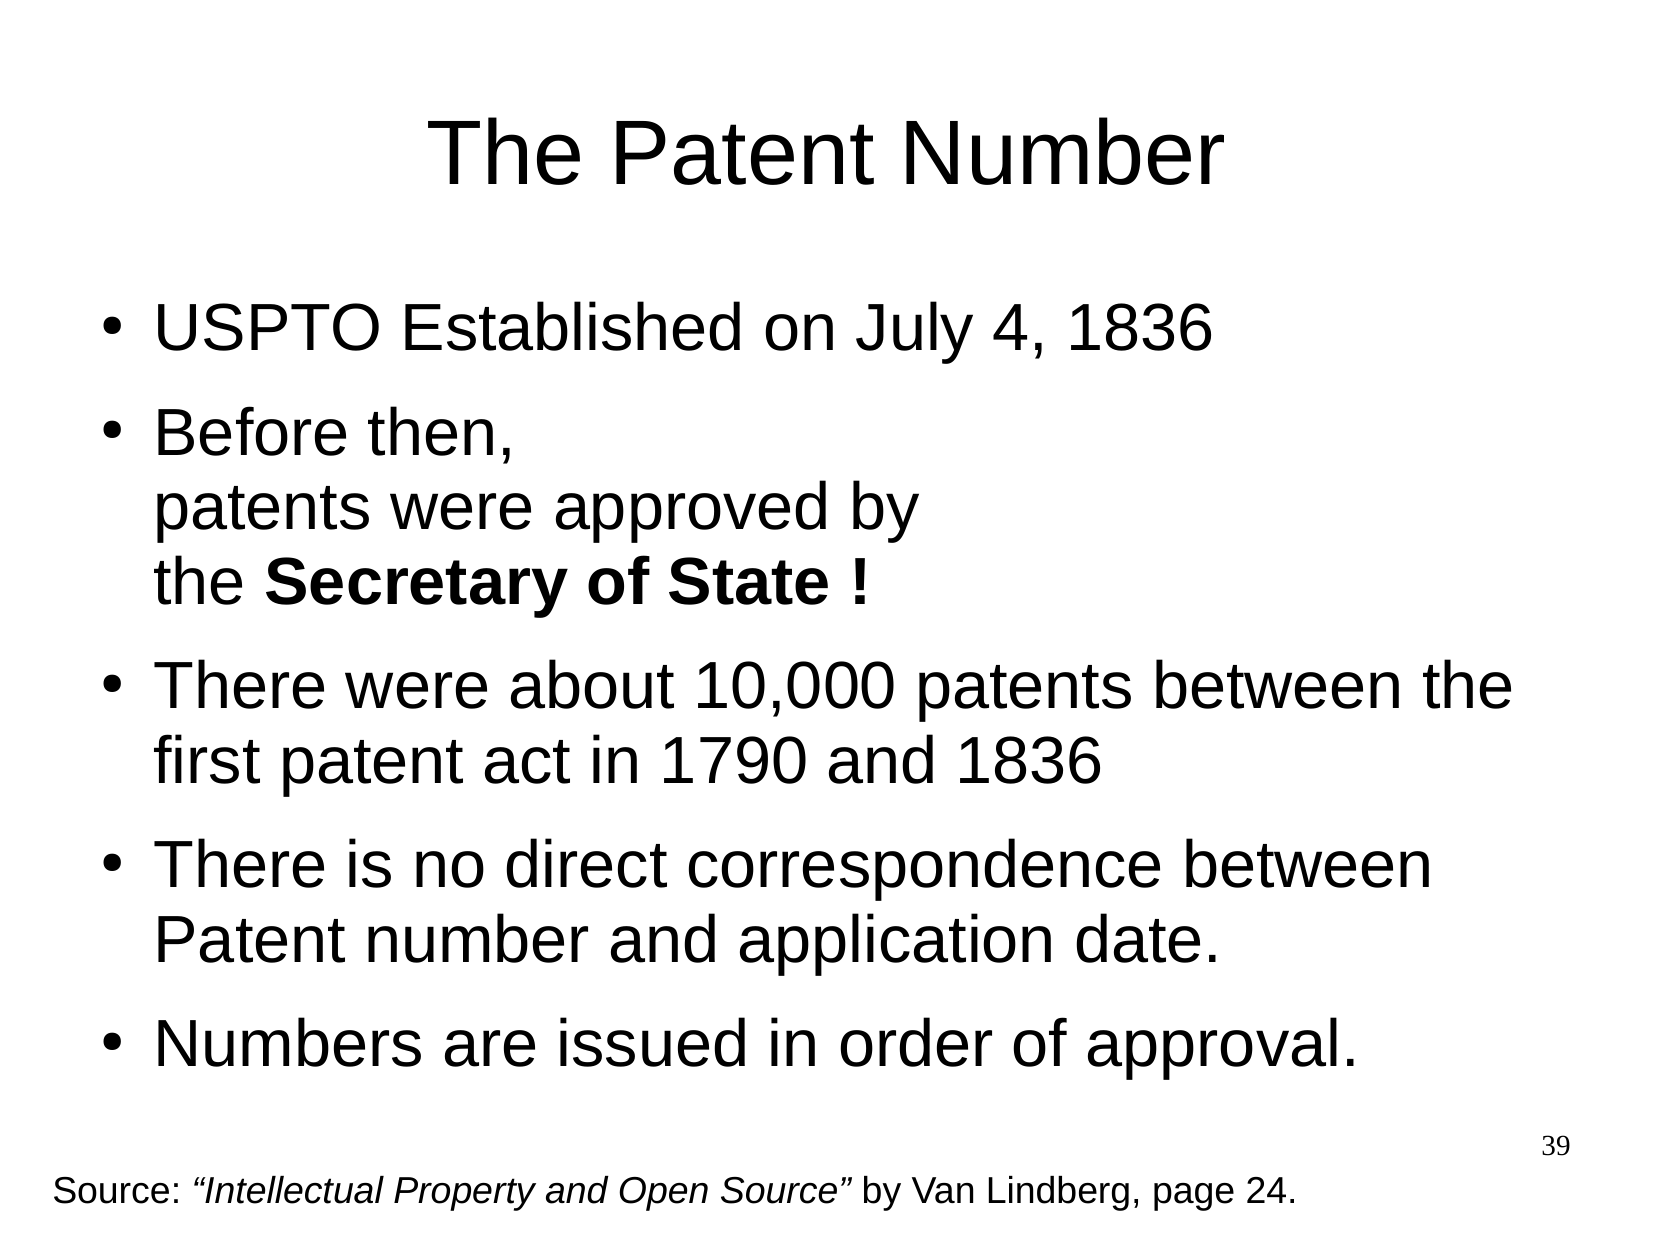

# The Patent Number
USPTO Established on July 4, 1836
Before then,
patents were approved by
the Secretary of State !
There were about 10,000 patents between the first patent act in 1790 and 1836
There is no direct correspondence between
Patent number and application date.
Numbers are issued in order of approval.
39
Source: “Intellectual Property and Open Source” by Van Lindberg, page 24.